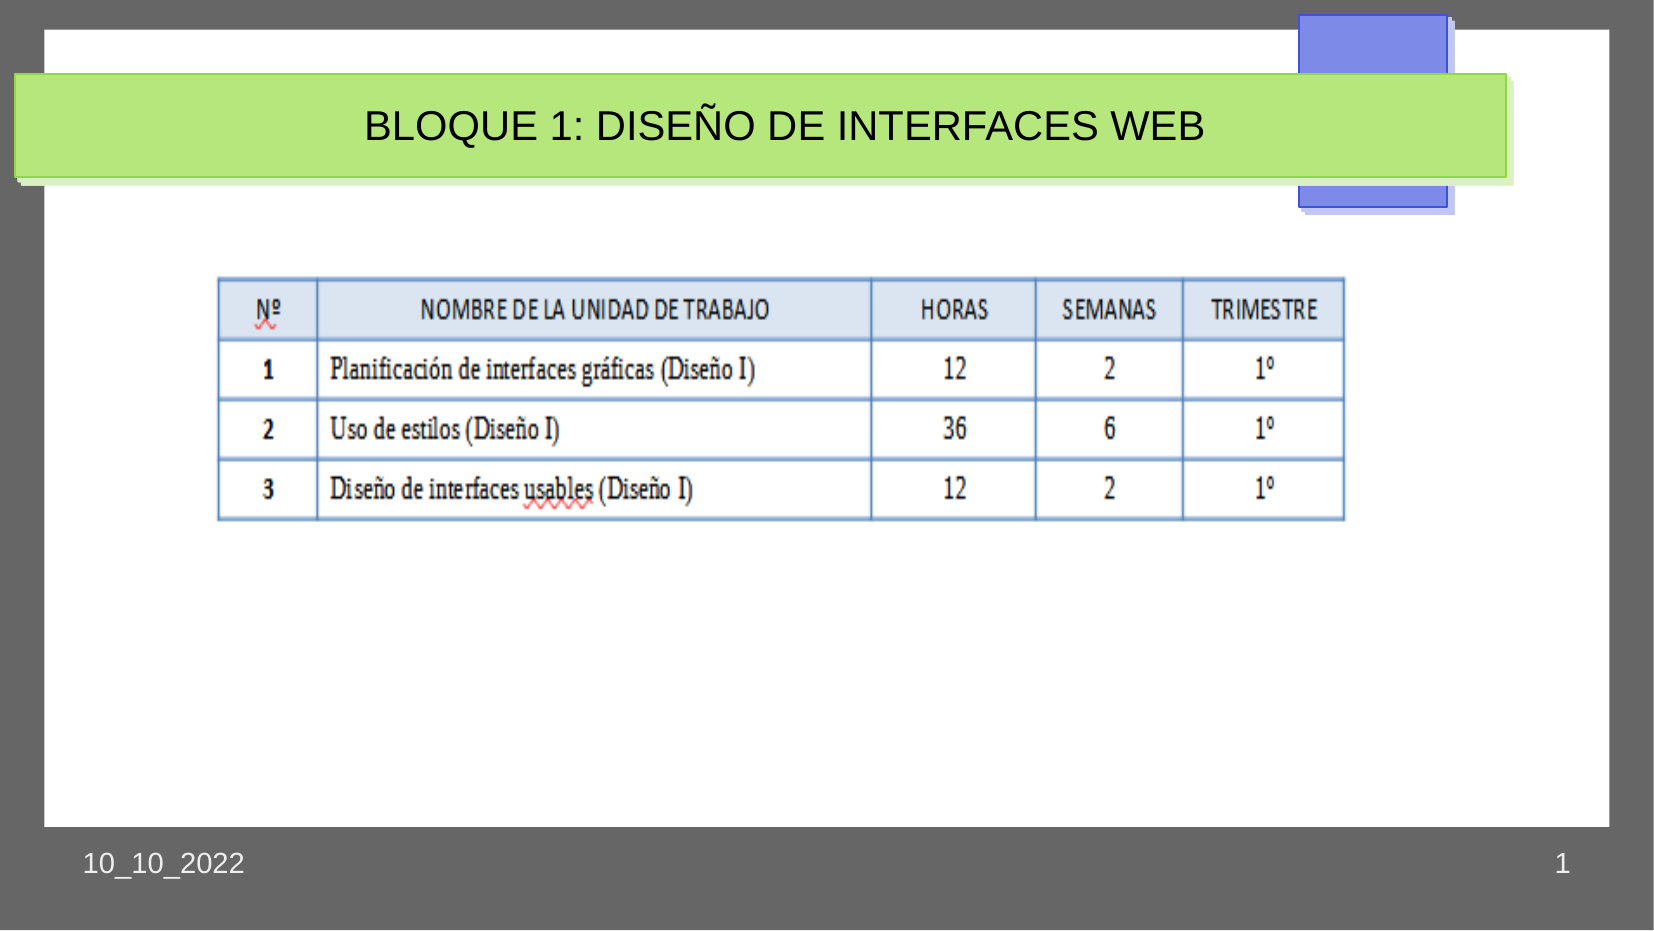

# BLOQUE 1: DISEÑO DE INTERFACES WEB
10_10_2022
1